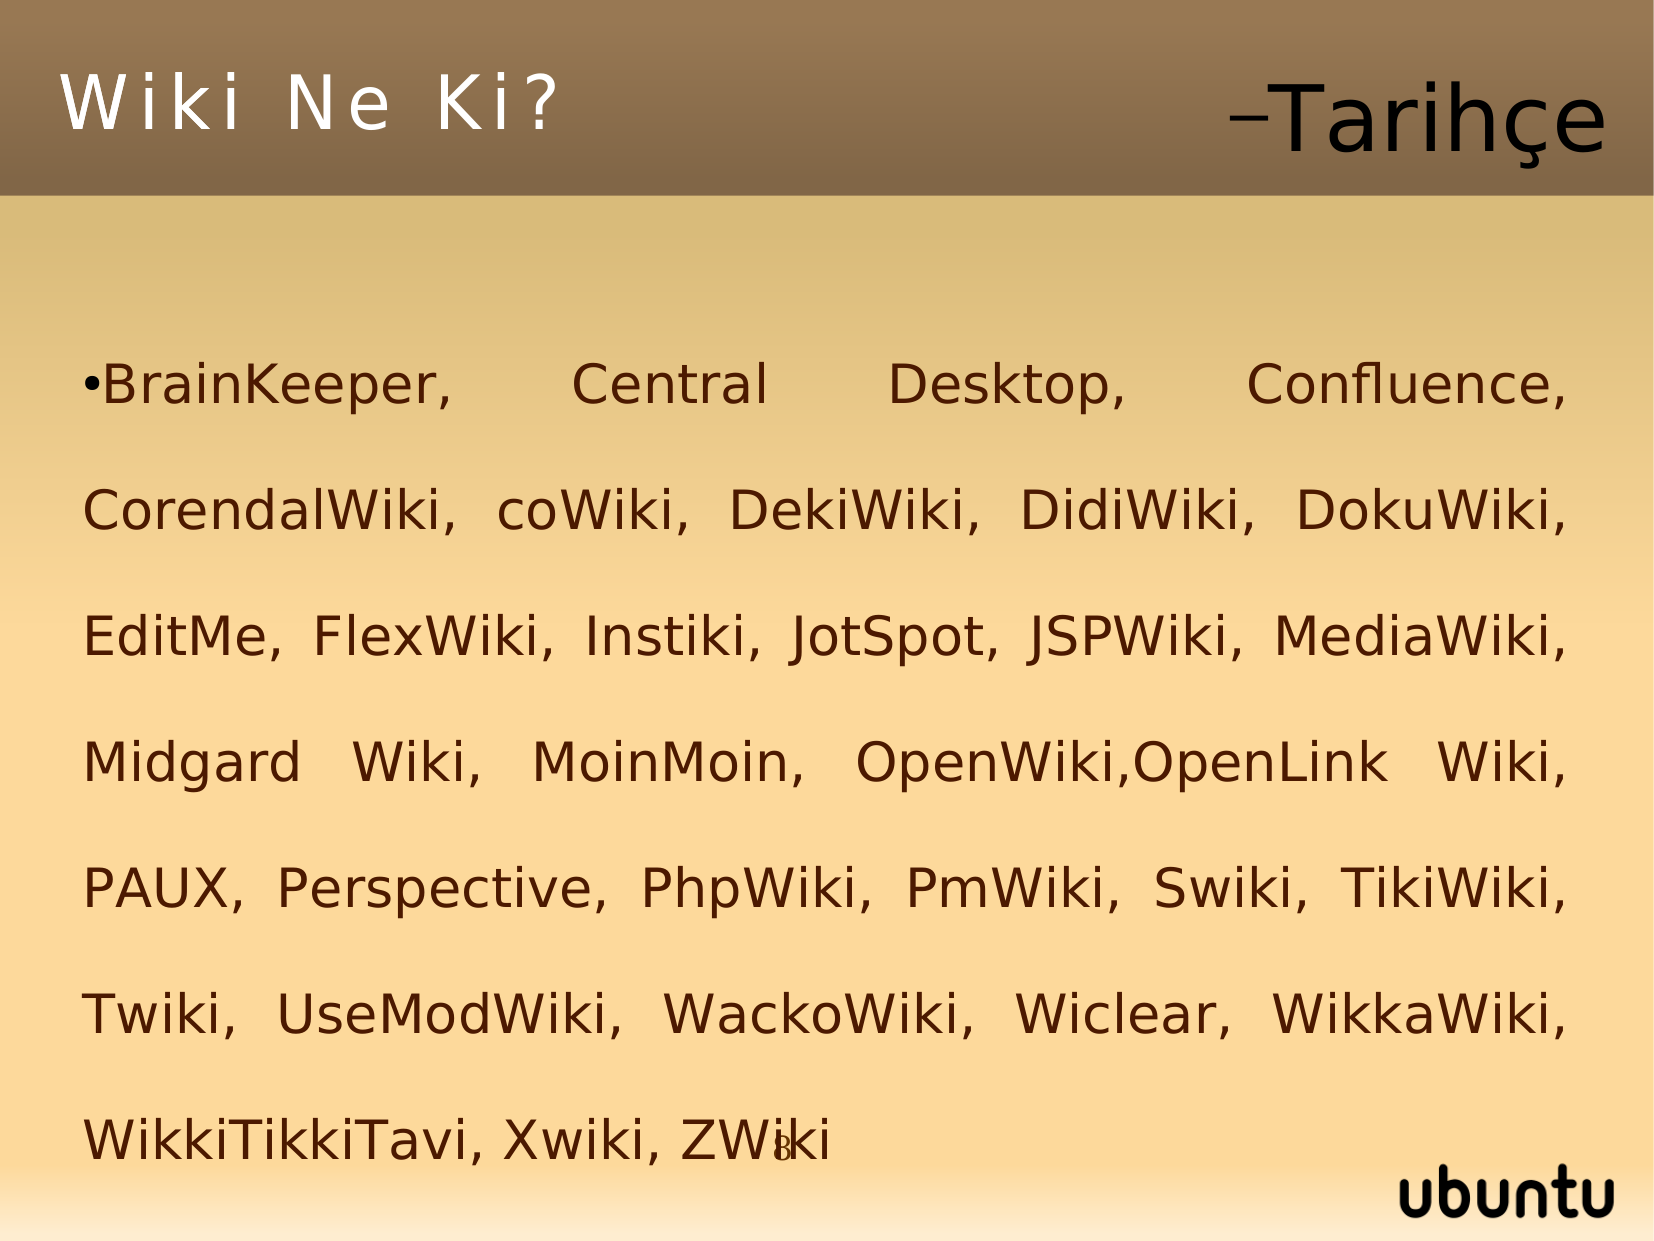

# Wiki
Wiki Ne Ki?
Tarihçe
BrainKeeper, Central Desktop, Confluence, CorendalWiki, coWiki, DekiWiki, DidiWiki, DokuWiki, EditMe, FlexWiki, Instiki, JotSpot, JSPWiki, MediaWiki, Midgard Wiki, MoinMoin, OpenWiki,OpenLink Wiki, PAUX, Perspective, PhpWiki, PmWiki, Swiki, TikiWiki, Twiki, UseModWiki, WackoWiki, Wiclear, WikkaWiki, WikkiTikkiTavi, Xwiki, ZWiki
8